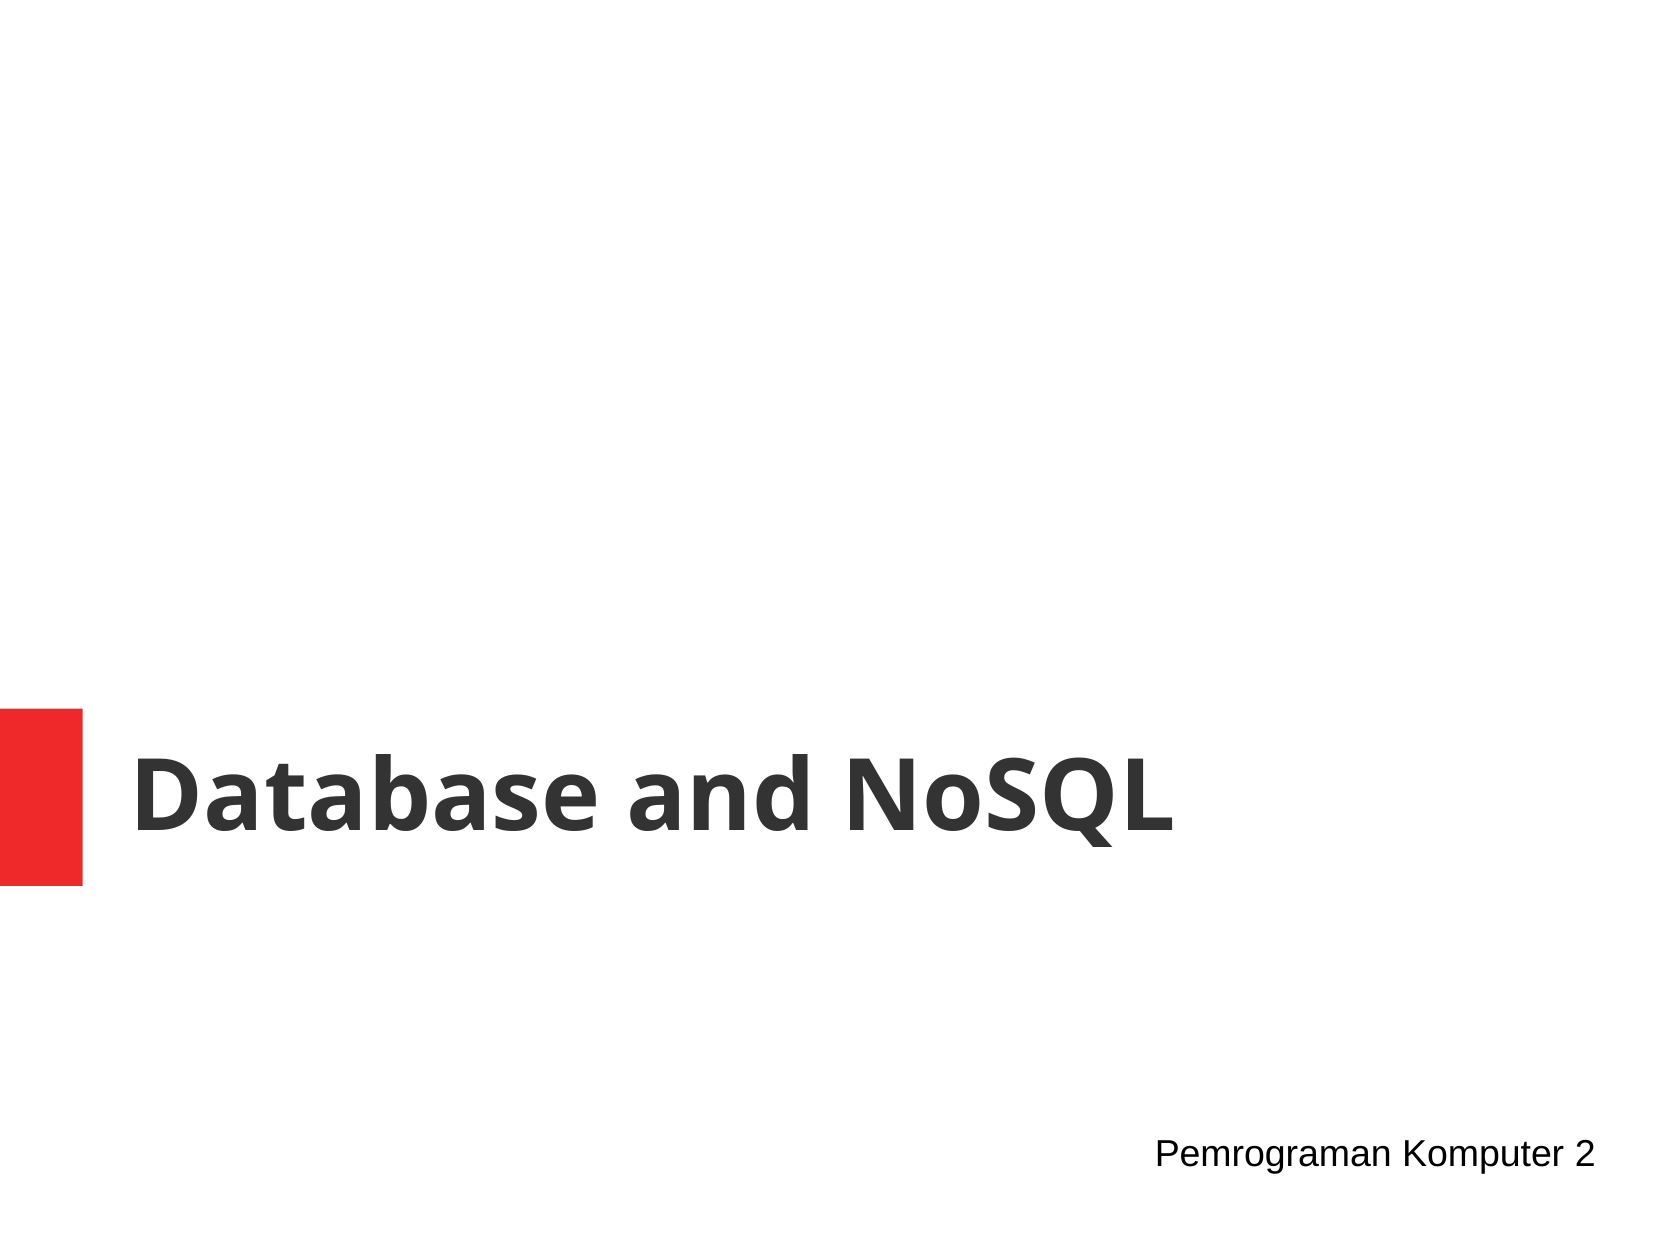

# Database and NoSQL
Pemrograman Komputer 2